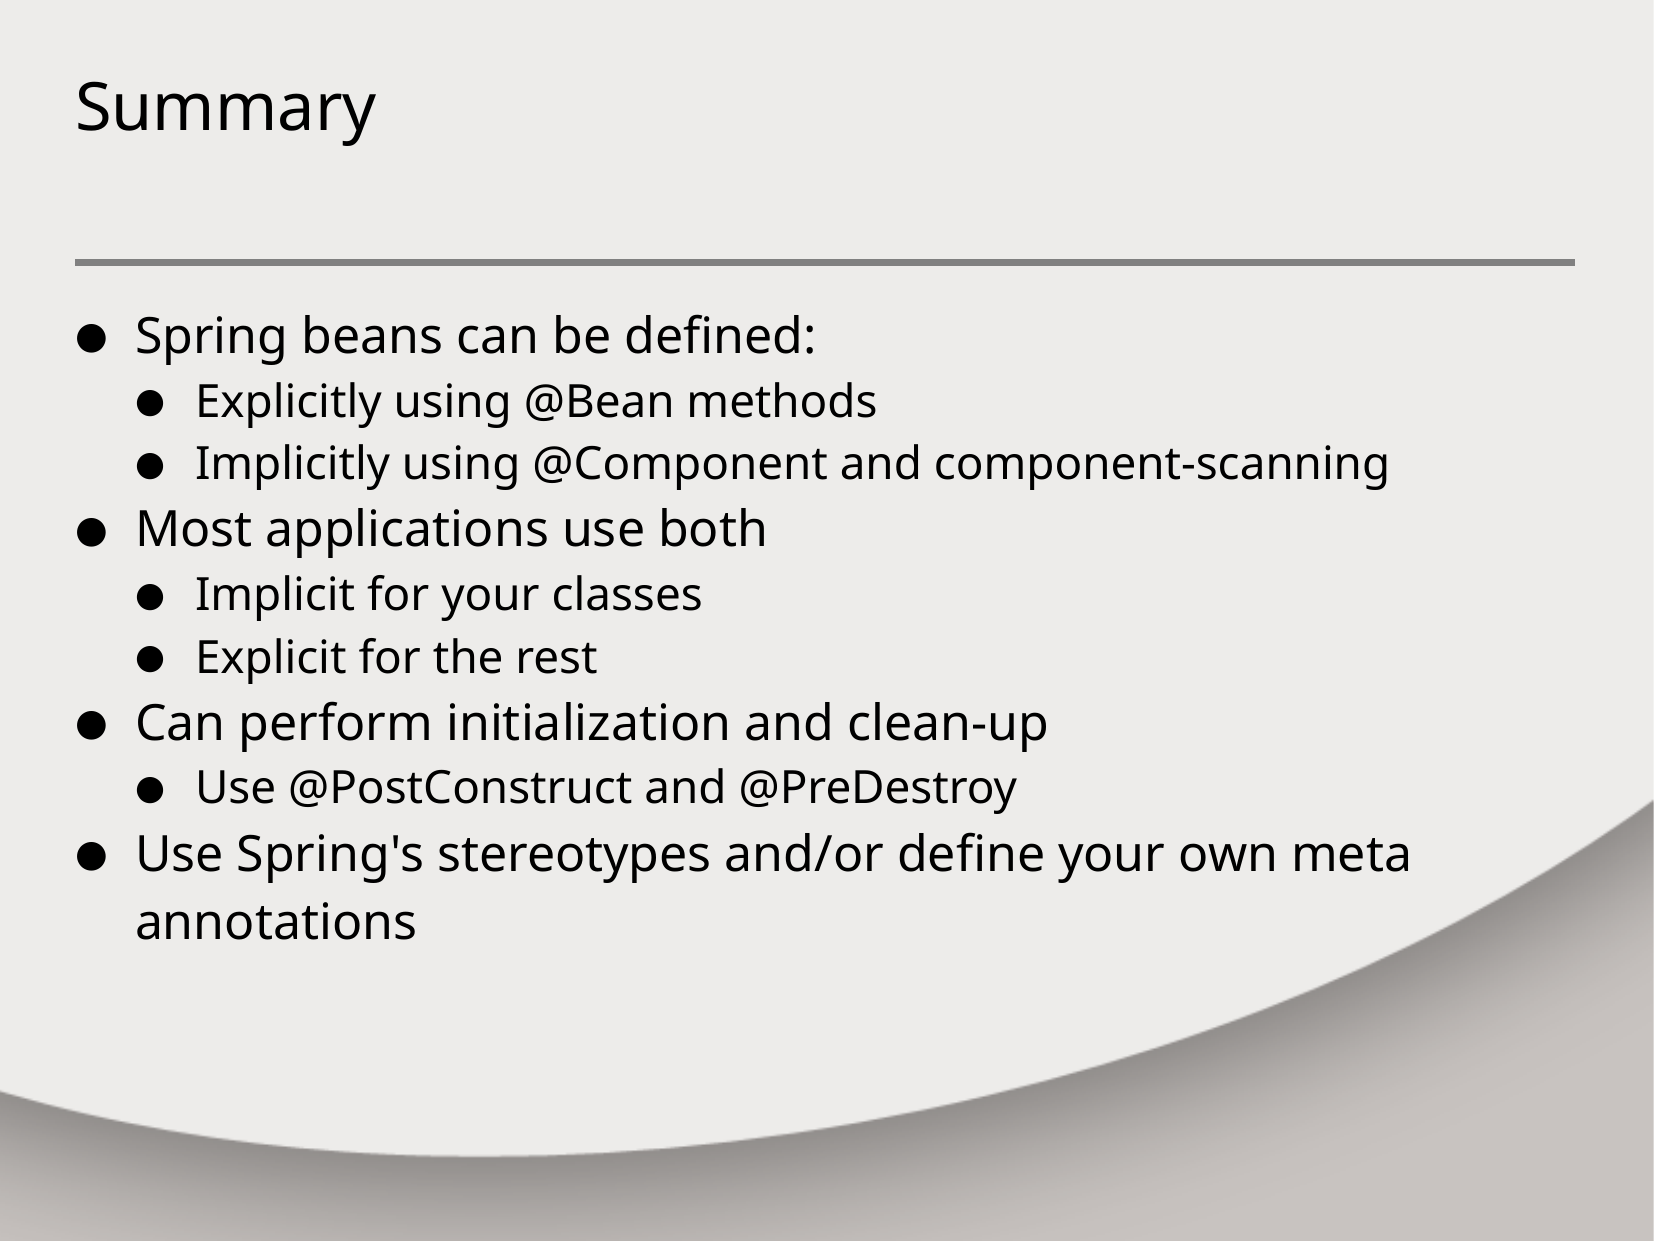

# Summary
Spring beans can be defined:
Explicitly using @Bean methods
Implicitly using @Component and component-scanning
Most applications use both
Implicit for your classes
Explicit for the rest
Can perform initialization and clean-up
Use @PostConstruct and @PreDestroy
Use Spring's stereotypes and/or define your own meta annotations